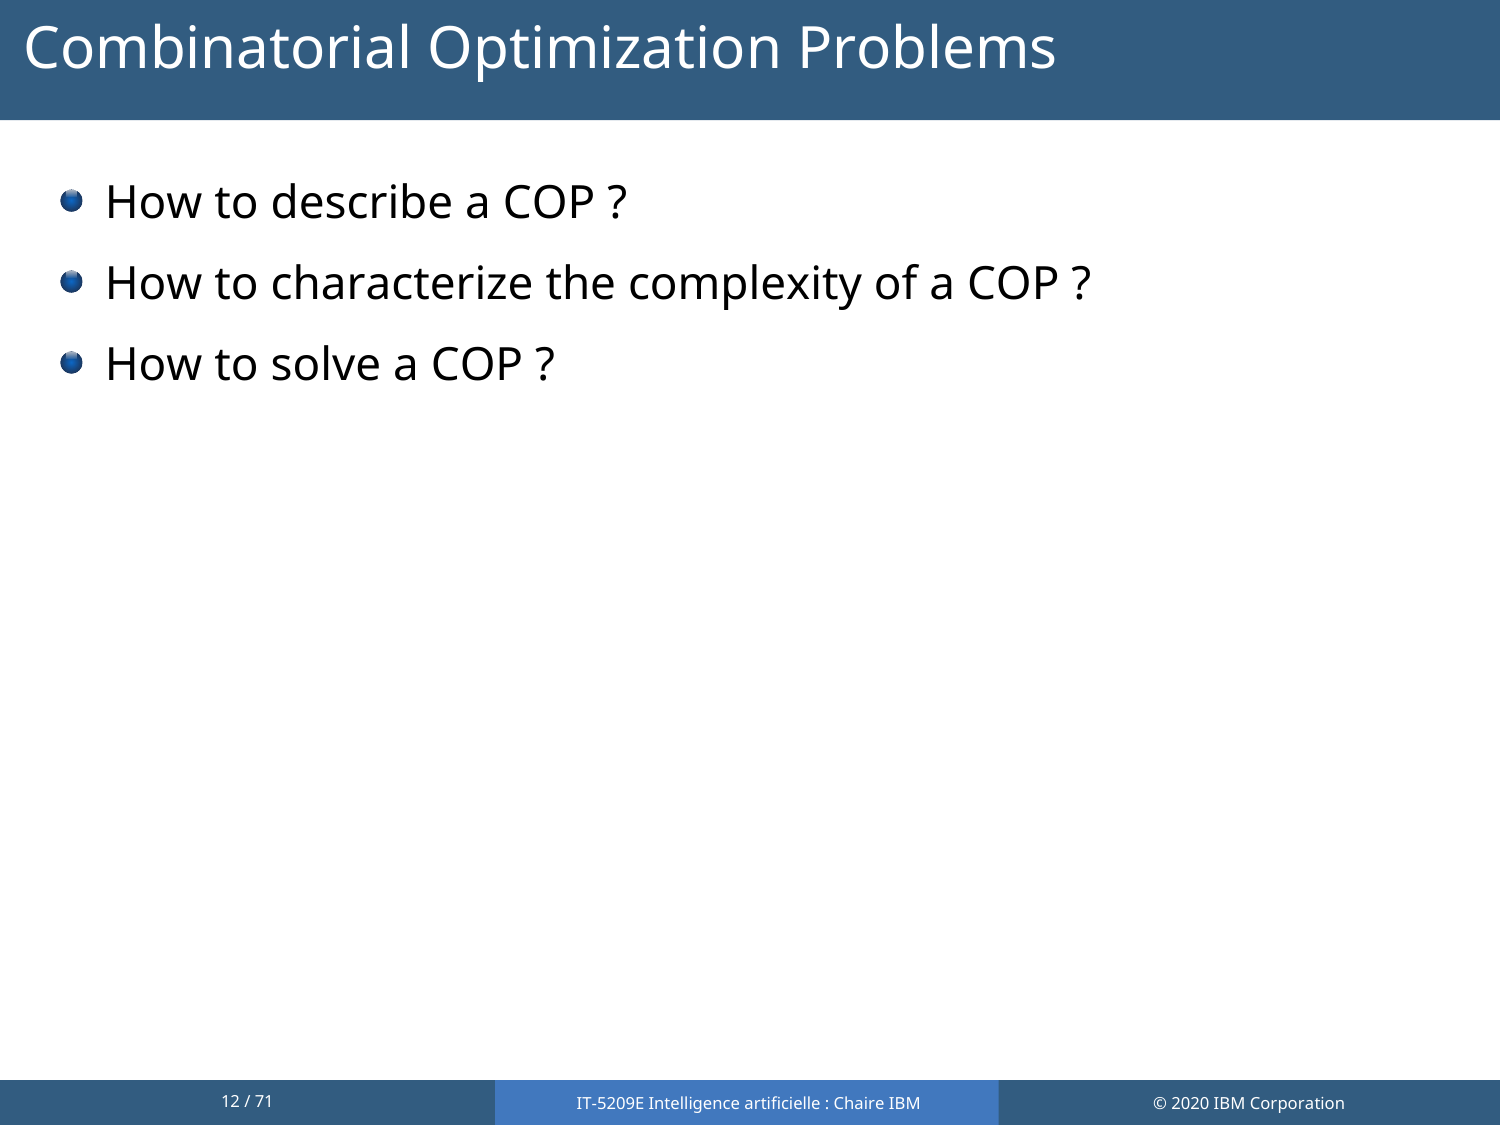

# Combinatorial Optimization Problems
How to describe a COP ?
How to characterize the complexity of a COP ?
How to solve a COP ?